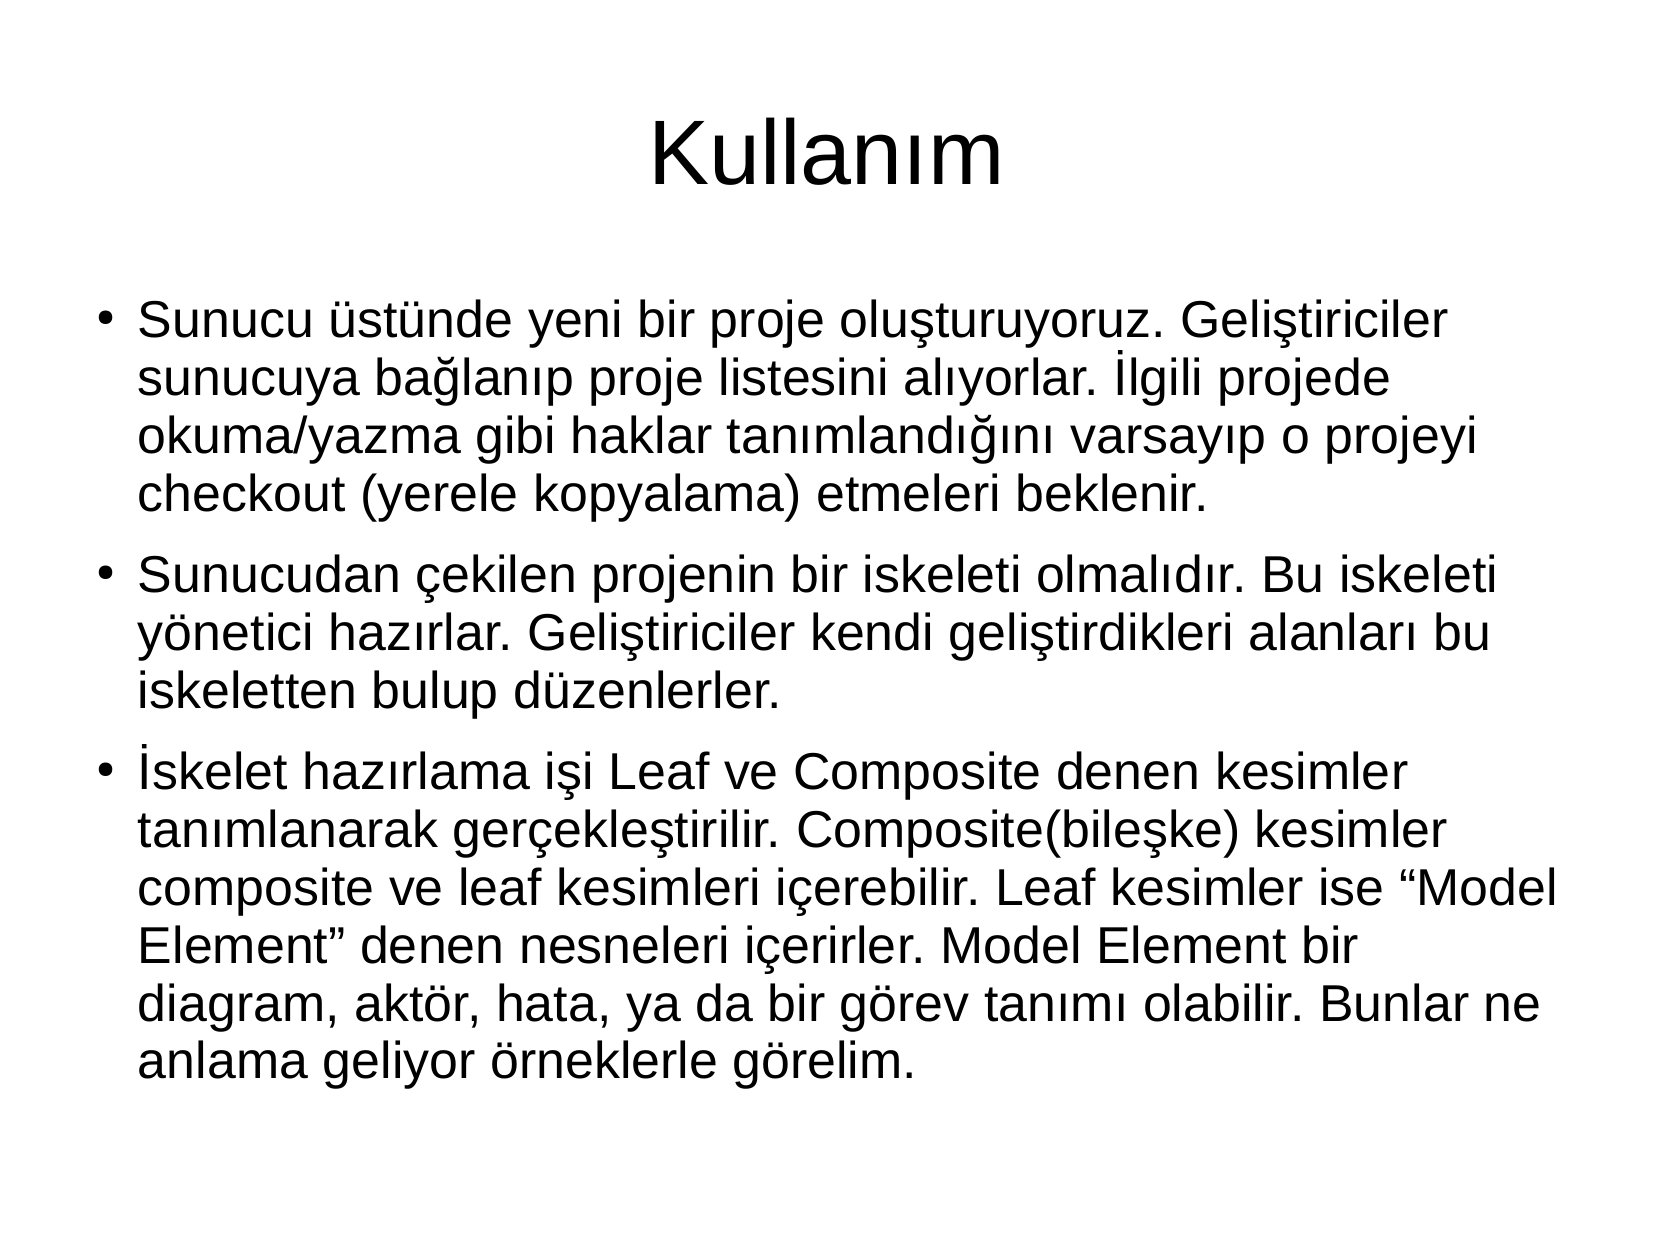

# Kullanım
Sunucu üstünde yeni bir proje oluşturuyoruz. Geliştiriciler sunucuya bağlanıp proje listesini alıyorlar. İlgili projede okuma/yazma gibi haklar tanımlandığını varsayıp o projeyi checkout (yerele kopyalama) etmeleri beklenir.
Sunucudan çekilen projenin bir iskeleti olmalıdır. Bu iskeleti yönetici hazırlar. Geliştiriciler kendi geliştirdikleri alanları bu iskeletten bulup düzenlerler.
İskelet hazırlama işi Leaf ve Composite denen kesimler tanımlanarak gerçekleştirilir. Composite(bileşke) kesimler composite ve leaf kesimleri içerebilir. Leaf kesimler ise “Model Element” denen nesneleri içerirler. Model Element bir diagram, aktör, hata, ya da bir görev tanımı olabilir. Bunlar ne anlama geliyor örneklerle görelim.